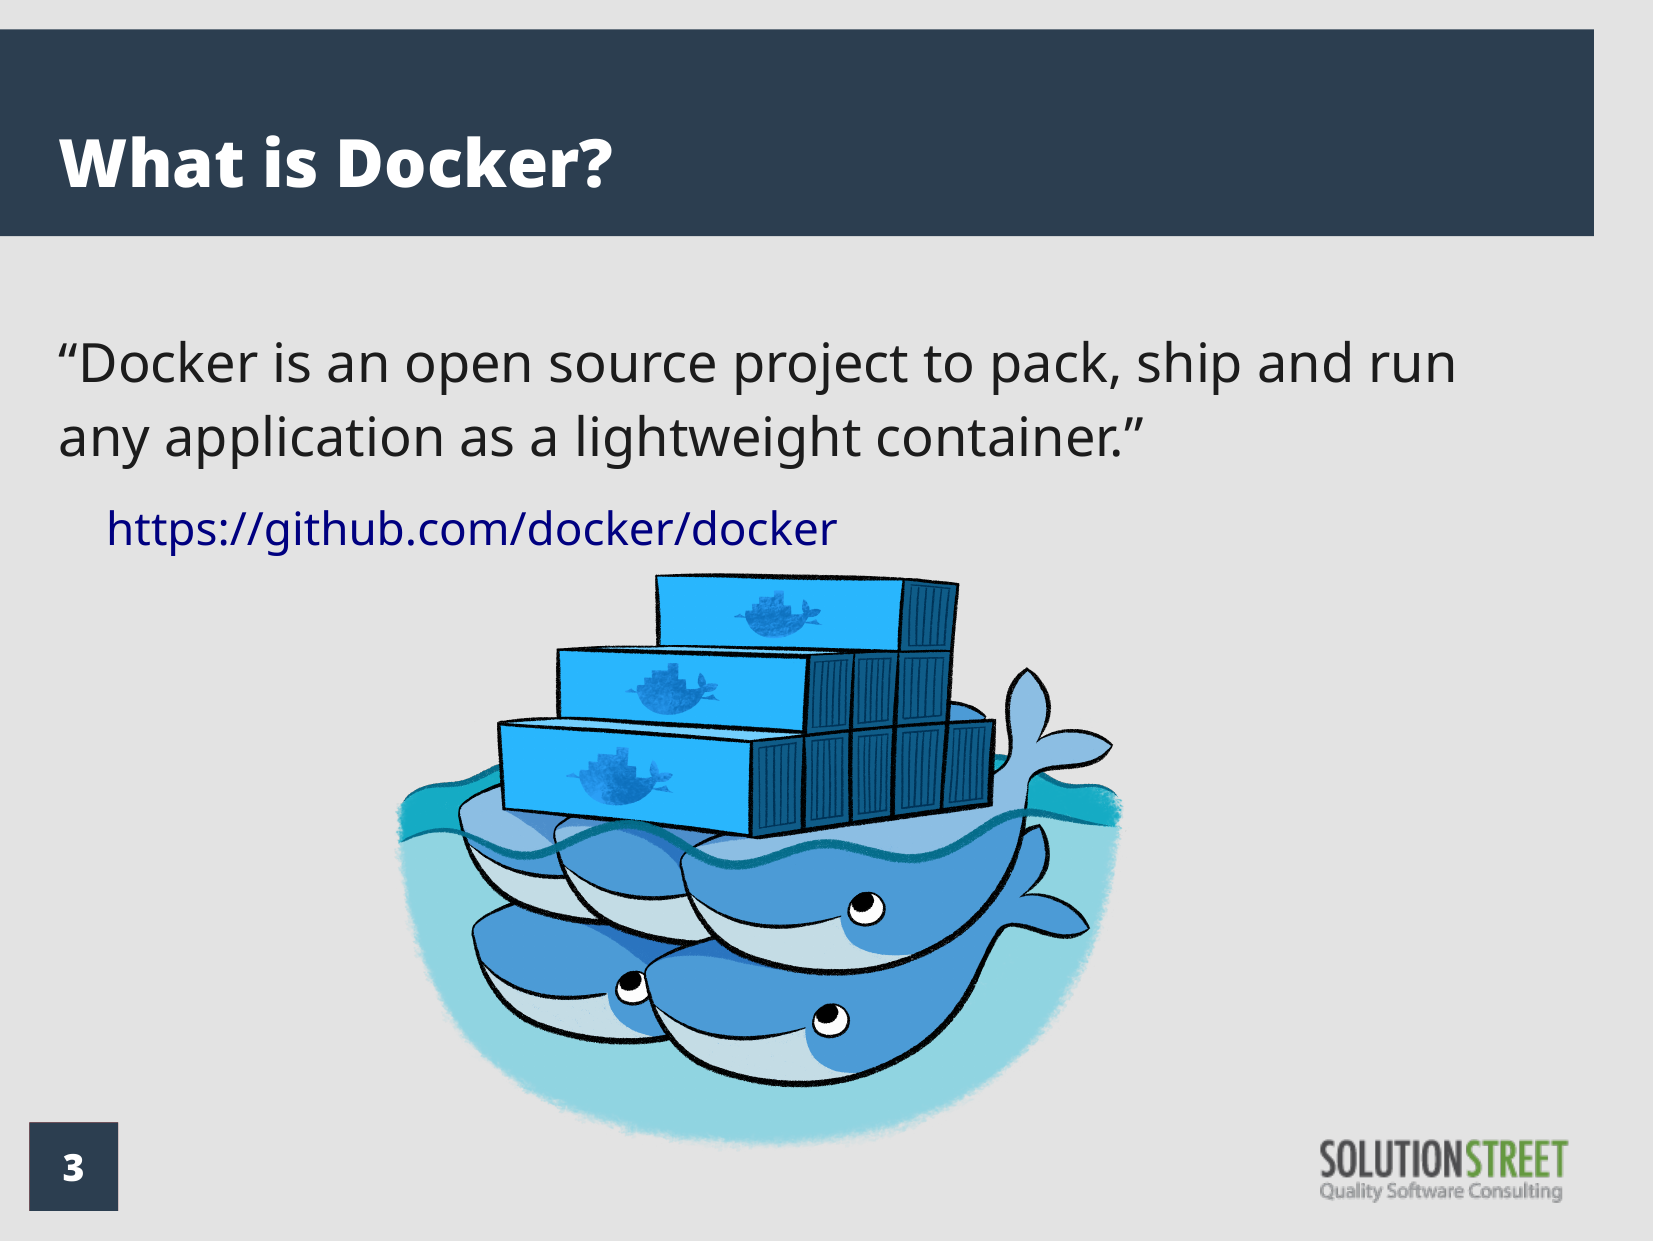

# What is Docker?
“Docker is an open source project to pack, ship and run any application as a lightweight container.”
https://github.com/docker/docker
3